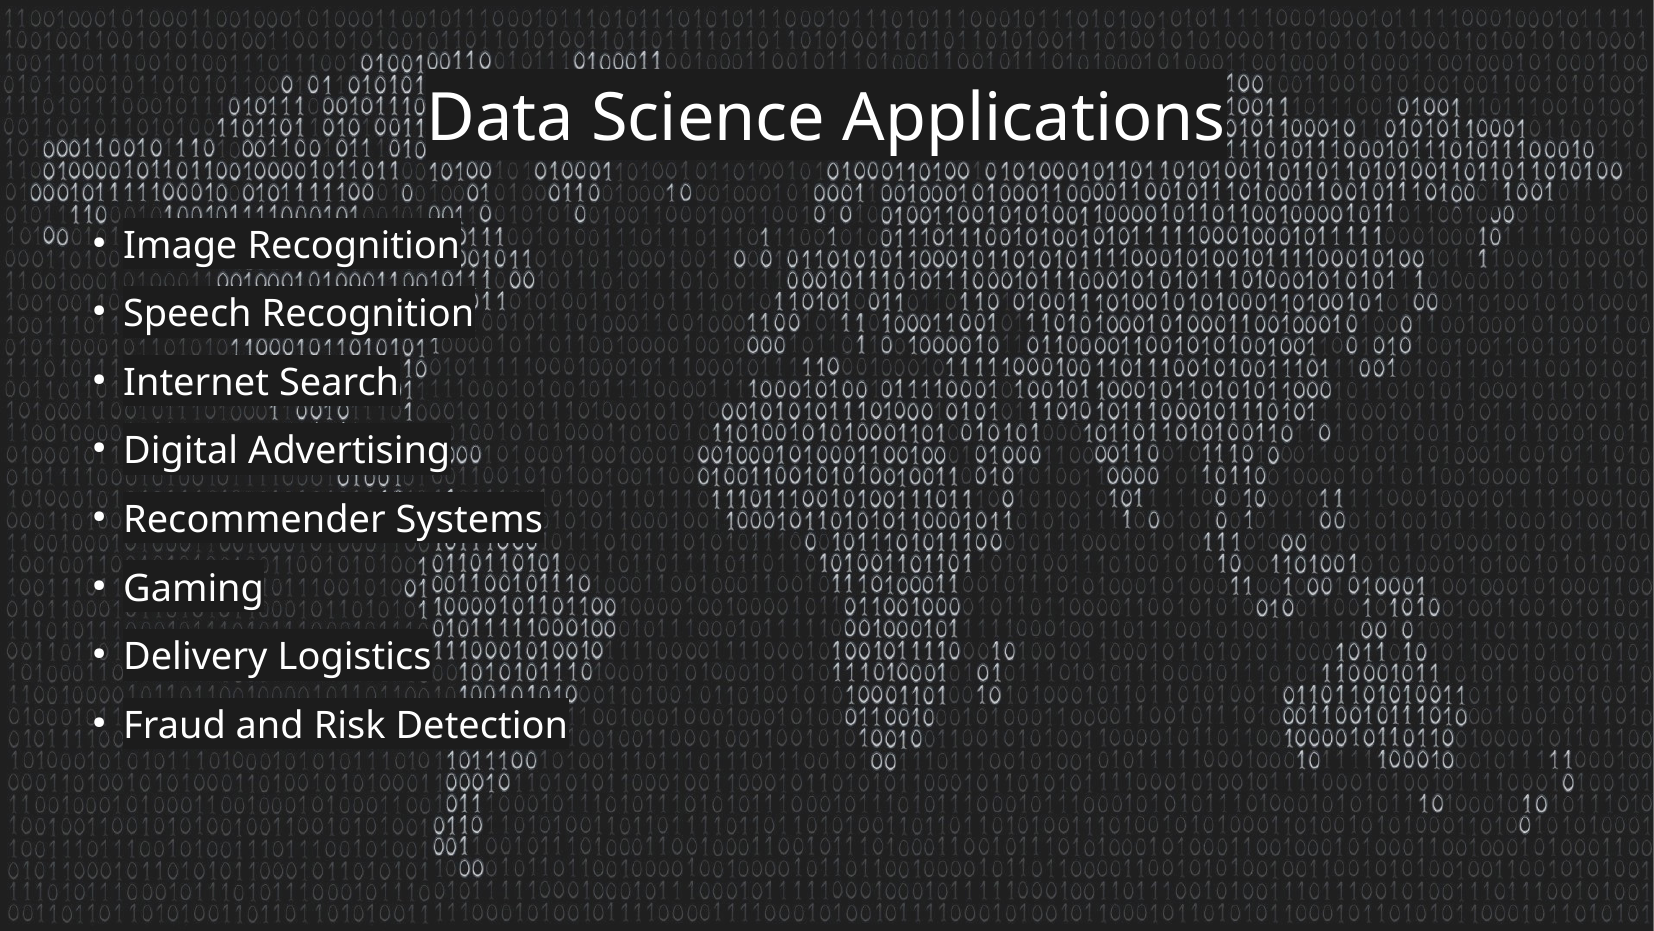

# Data Science Applications
Image Recognition
Speech Recognition
Internet Search
Digital Advertising
Recommender Systems
Gaming
Delivery Logistics
Fraud and Risk Detection